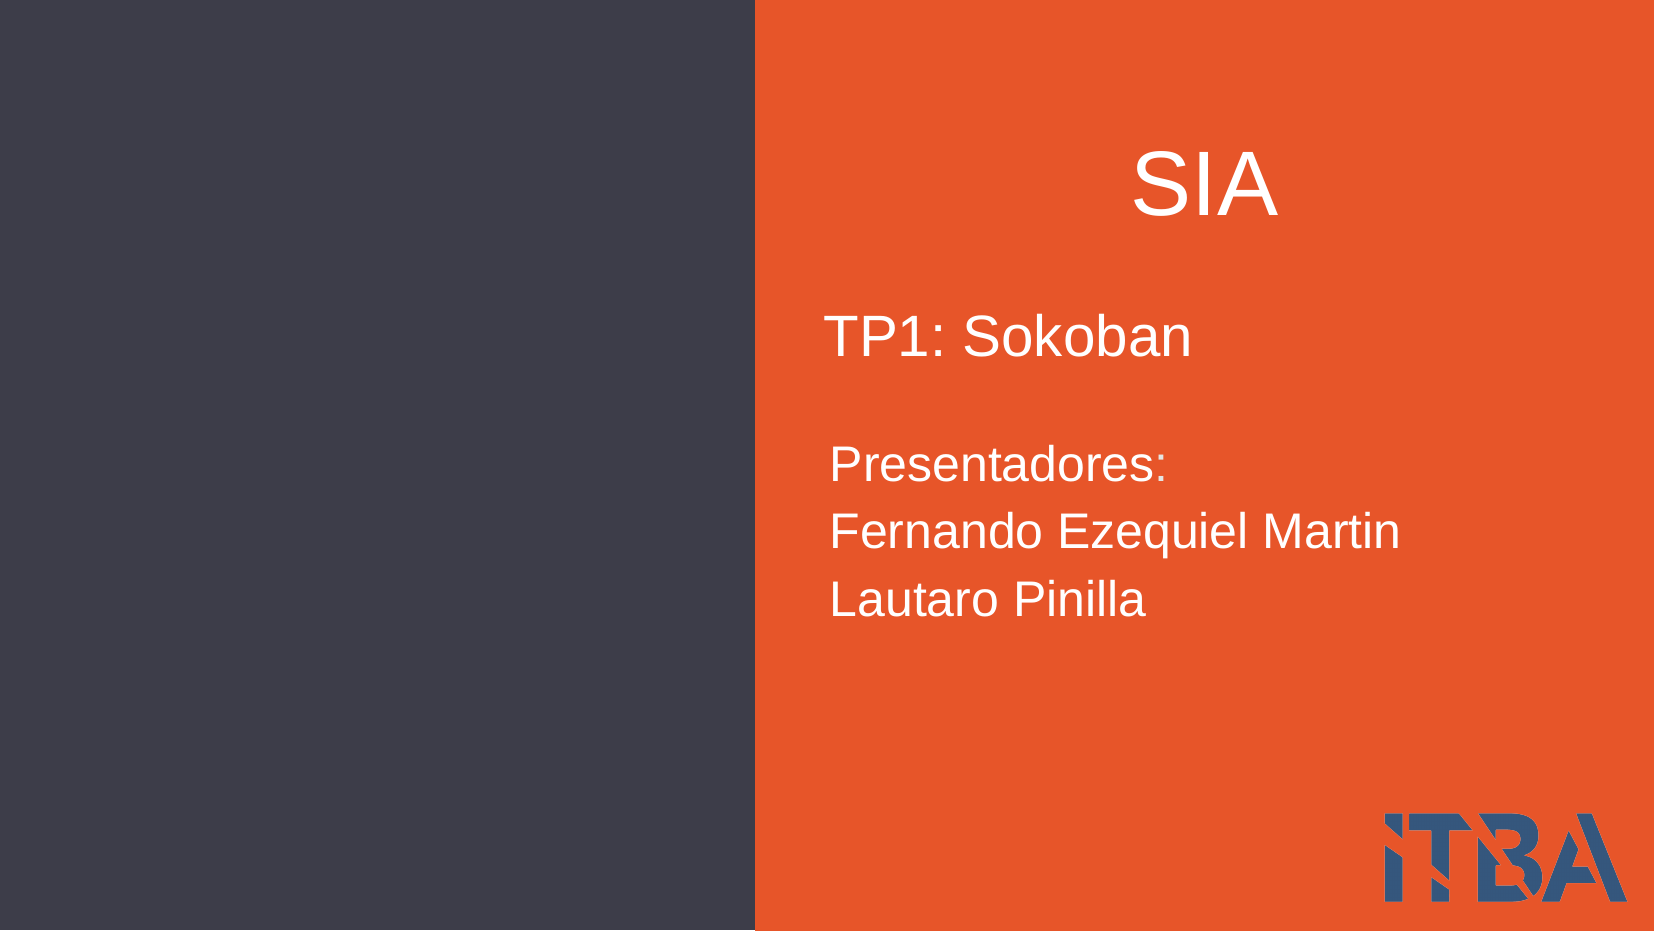

# SIA
TP1: Sokoban
Presentadores:
Fernando Ezequiel Martin
Lautaro Pinilla